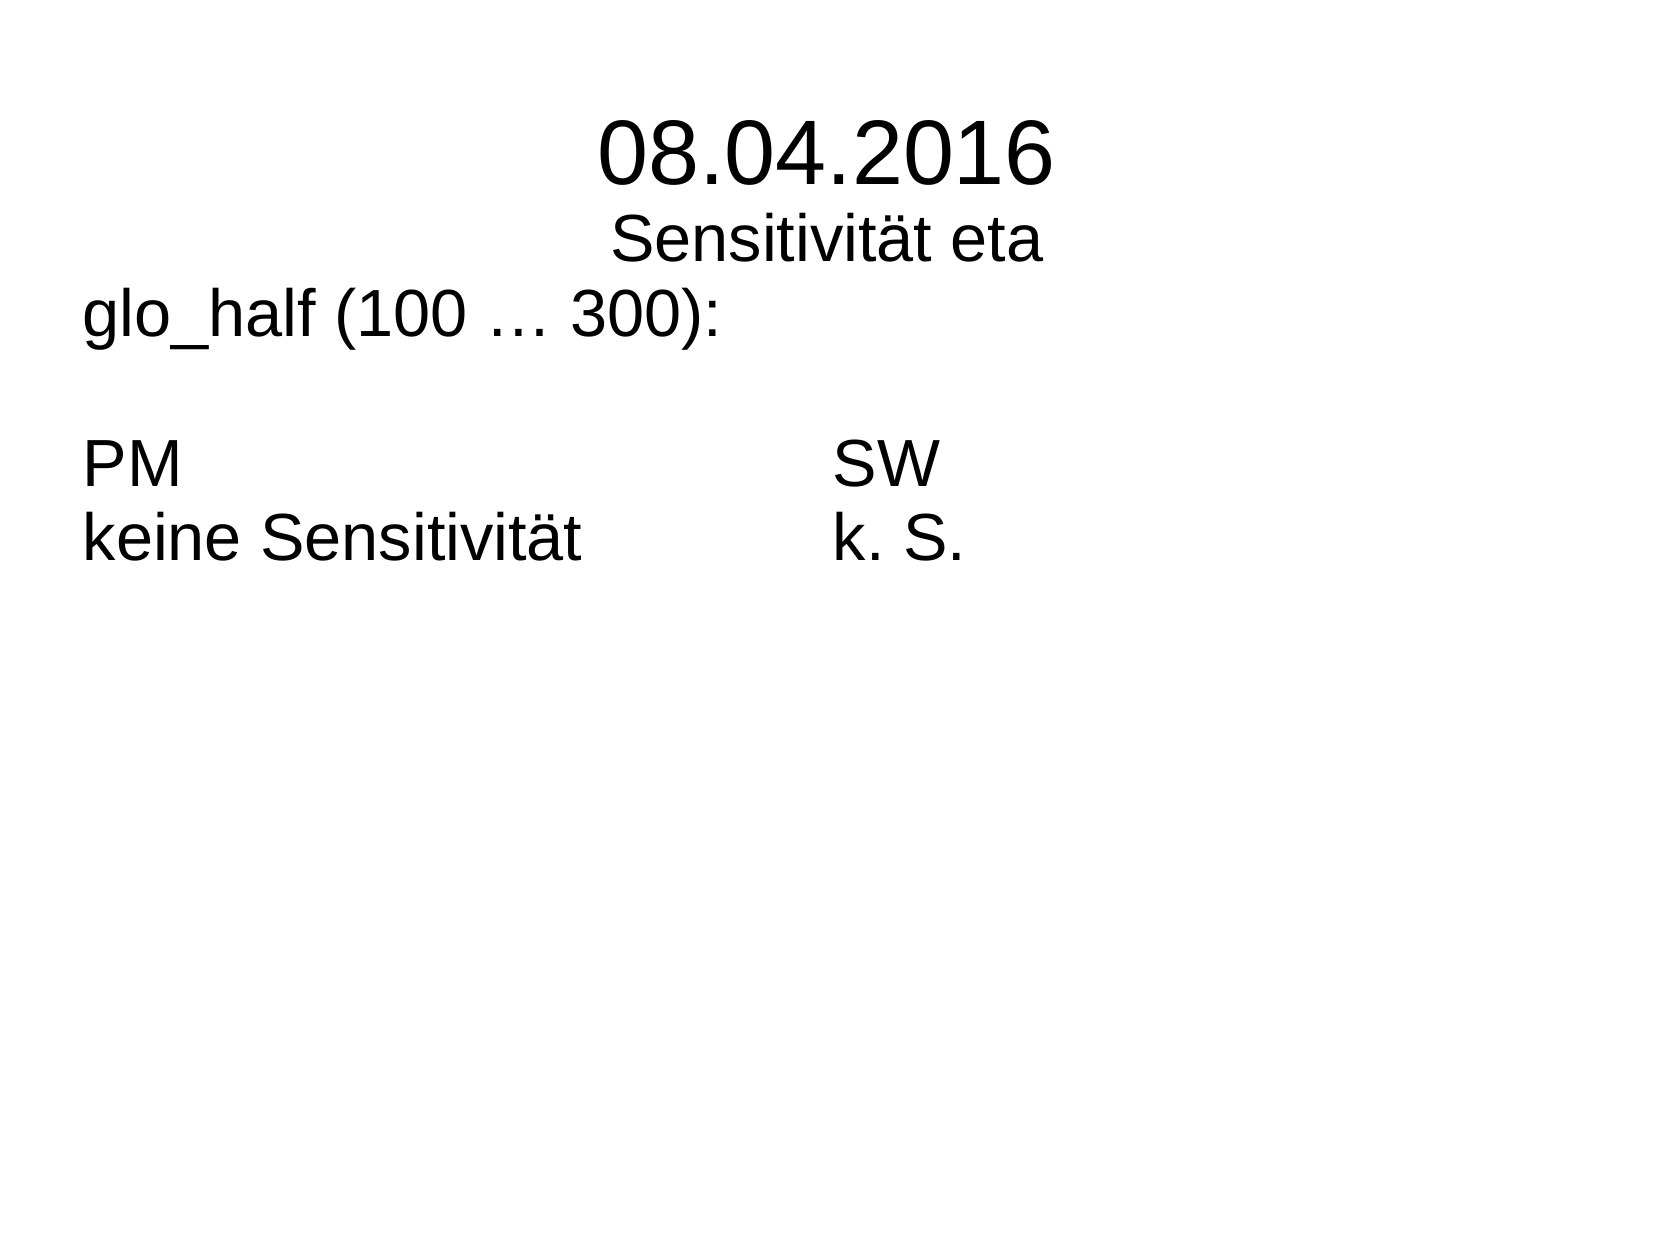

# 08.04.2016
Sensitivität eta
glo_half (100 … 300):
PM									SW
keine Sensitivität				k. S.